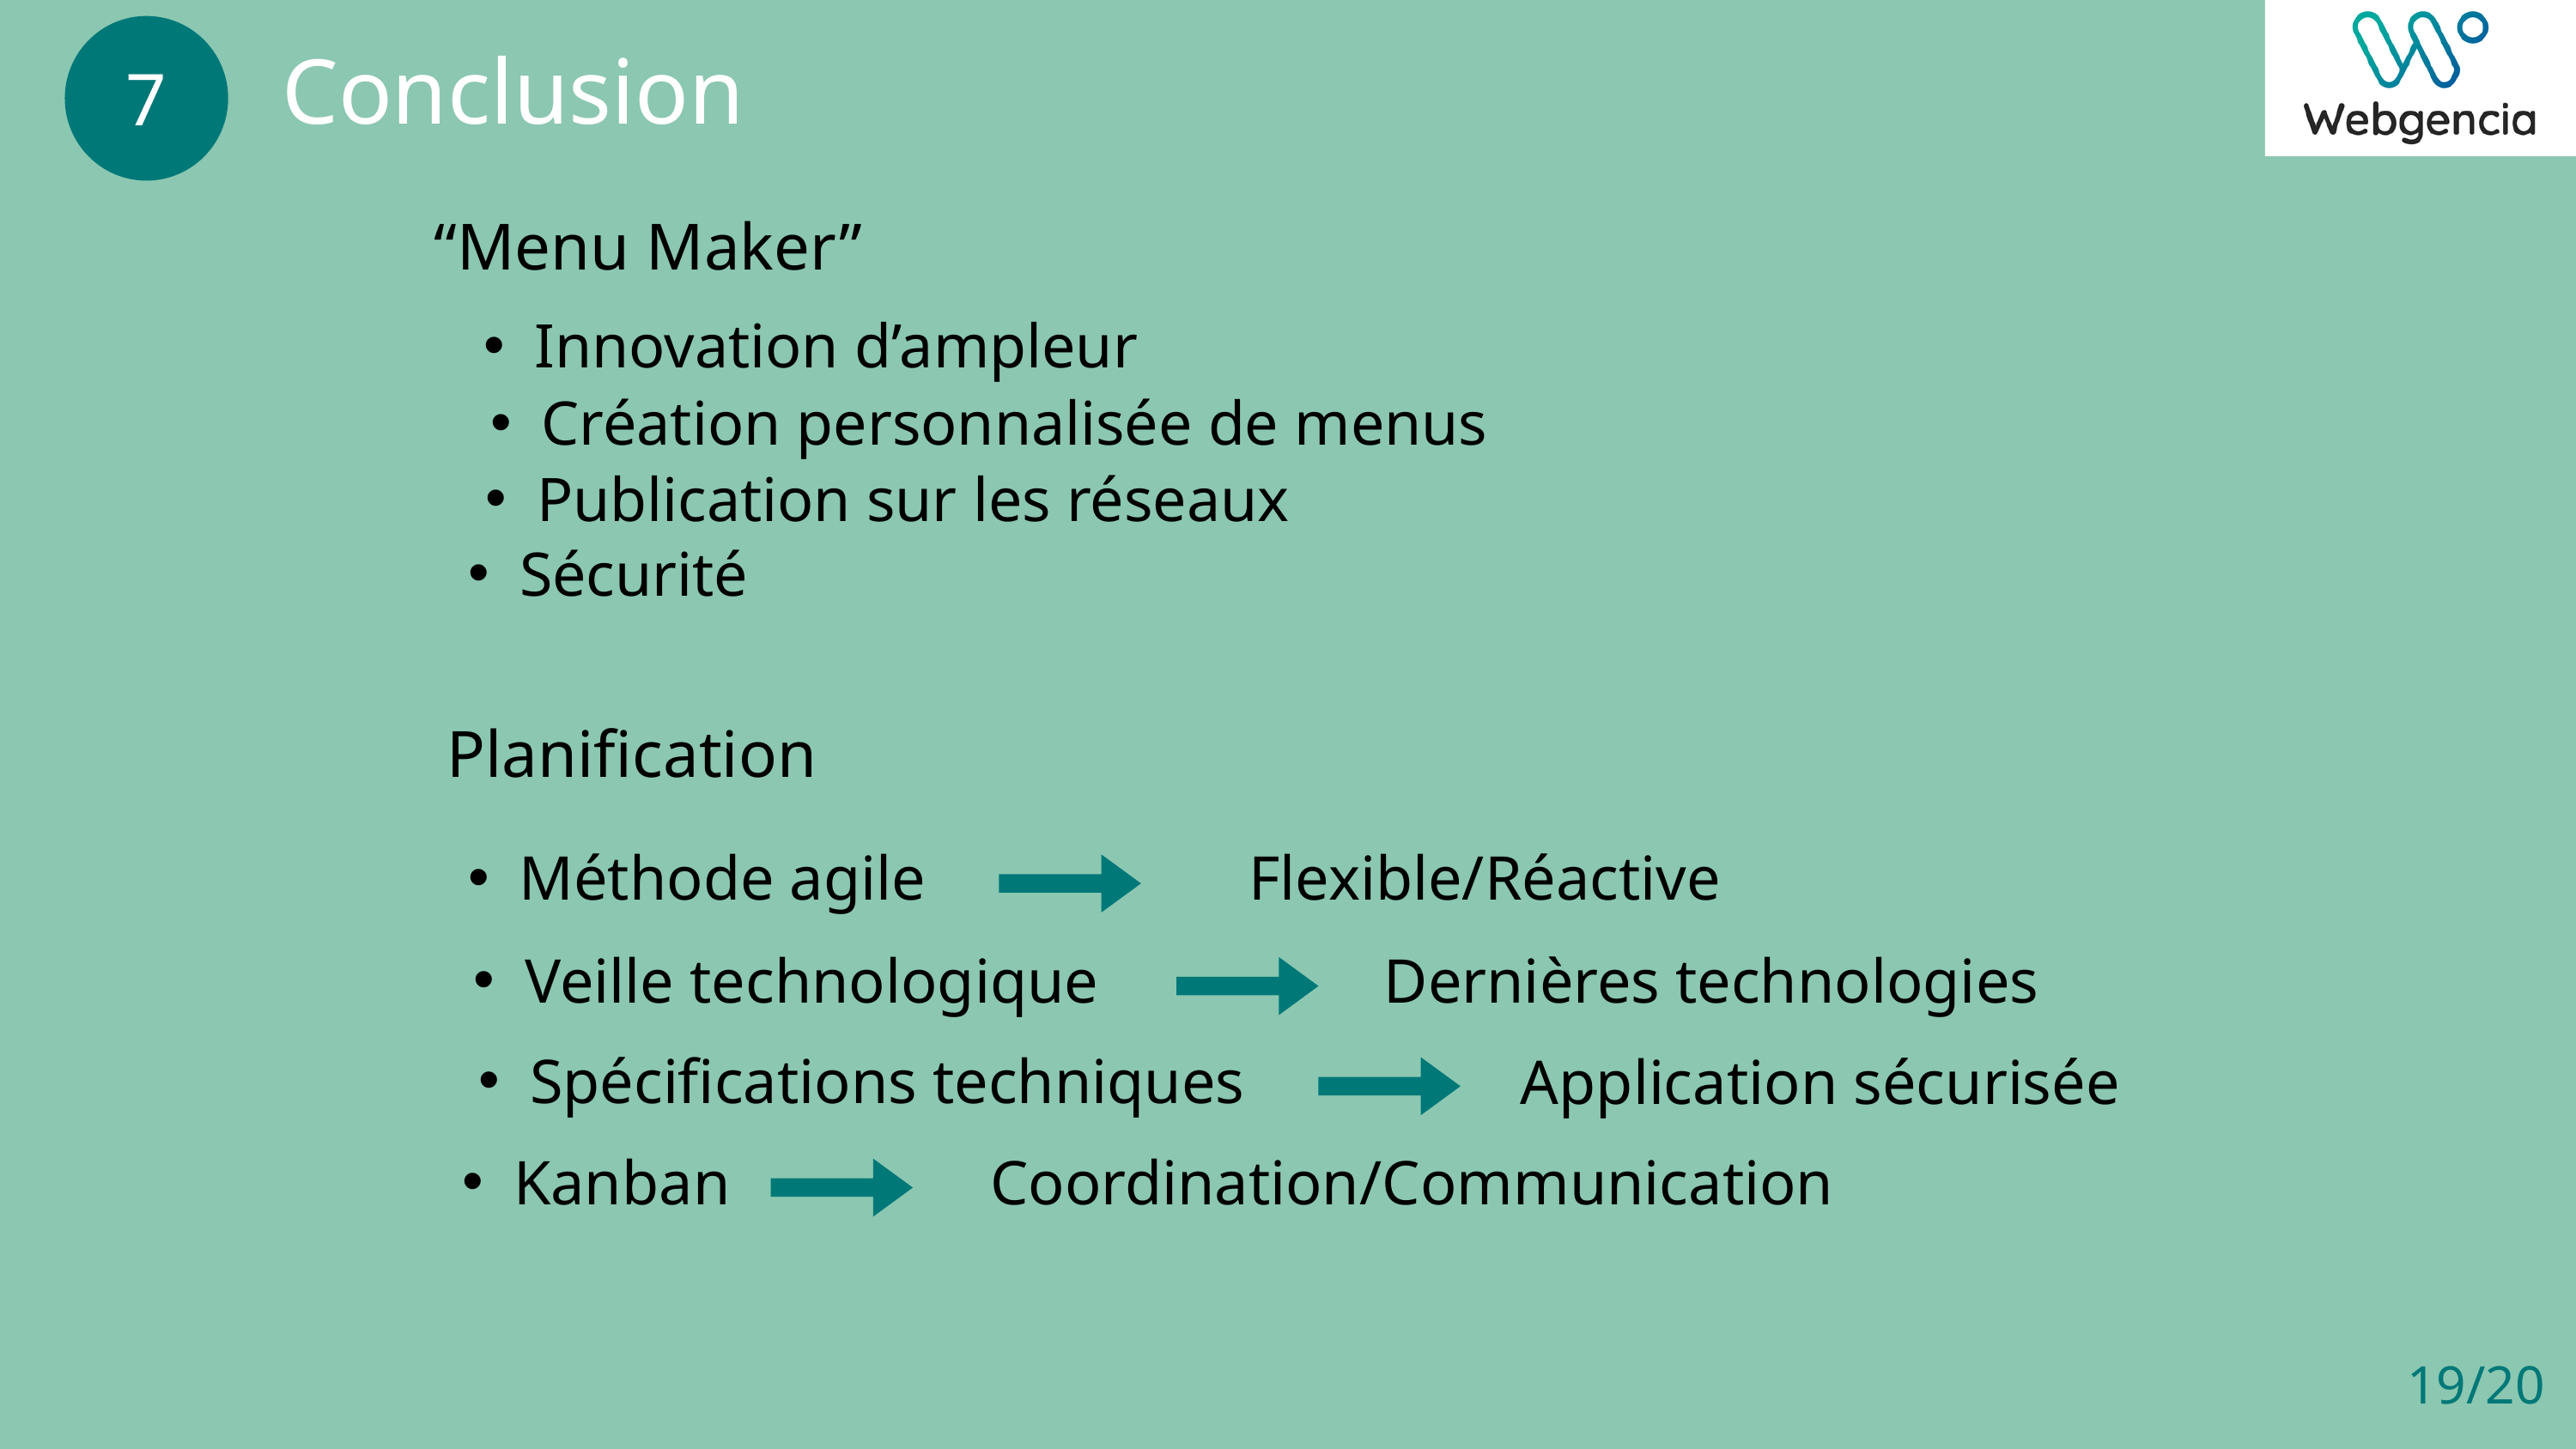

7
Conclusion
“Menu Maker”
Innovation d’ampleur
Création personnalisée de menus
Publication sur les réseaux
Sécurité
Planification
Méthode agile
Flexible/Réactive
Veille technologique
Dernières technologies
Spécifications techniques
Application sécurisée
Kanban
Coordination/Communication
19/20